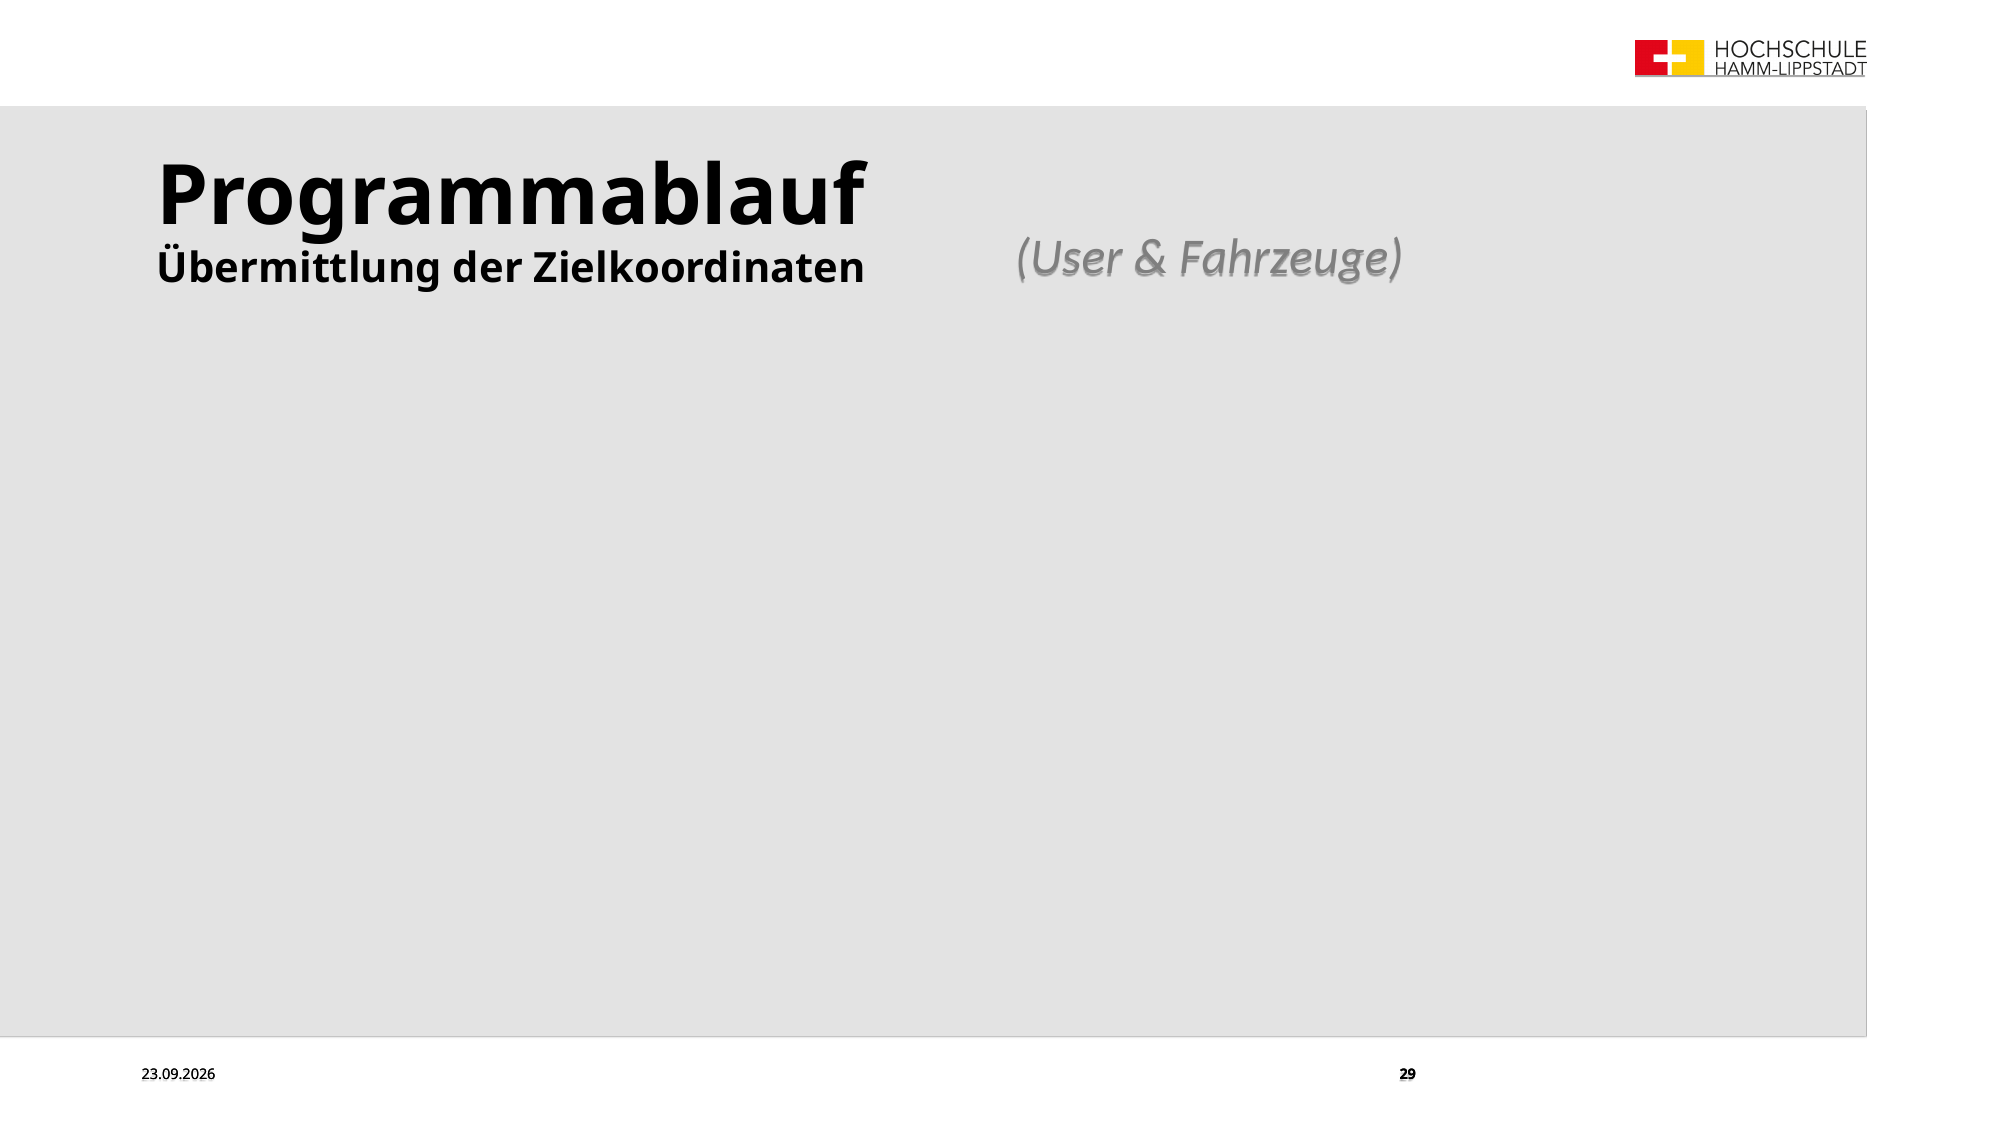

# Programmablauf Übermittlung der Zielkoordinaten
(User & Fahrzeuge)
29
29